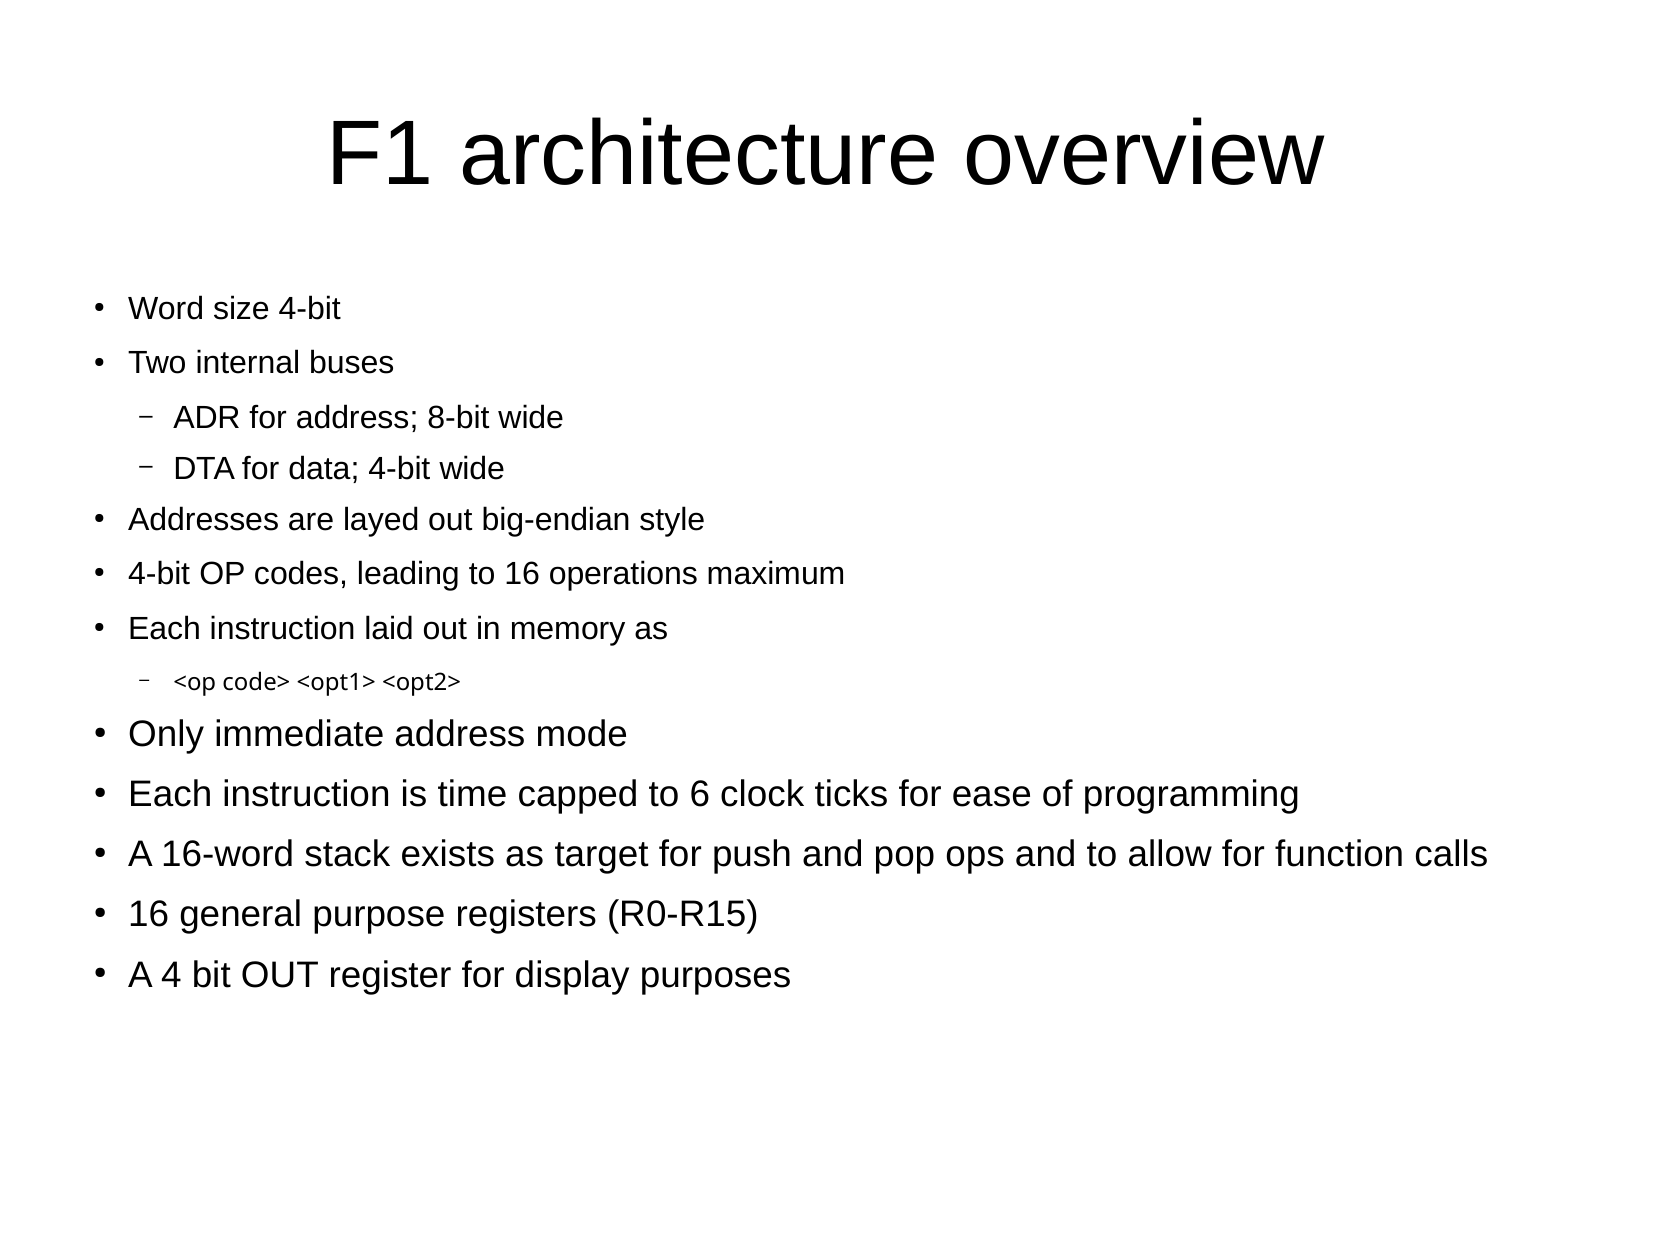

# F1 architecture overview
Word size 4-bit
Two internal buses
ADR for address; 8-bit wide
DTA for data; 4-bit wide
Addresses are layed out big-endian style
4-bit OP codes, leading to 16 operations maximum
Each instruction laid out in memory as
<op code> <opt1> <opt2>
Only immediate address mode
Each instruction is time capped to 6 clock ticks for ease of programming
A 16-word stack exists as target for push and pop ops and to allow for function calls
16 general purpose registers (R0-R15)
A 4 bit OUT register for display purposes